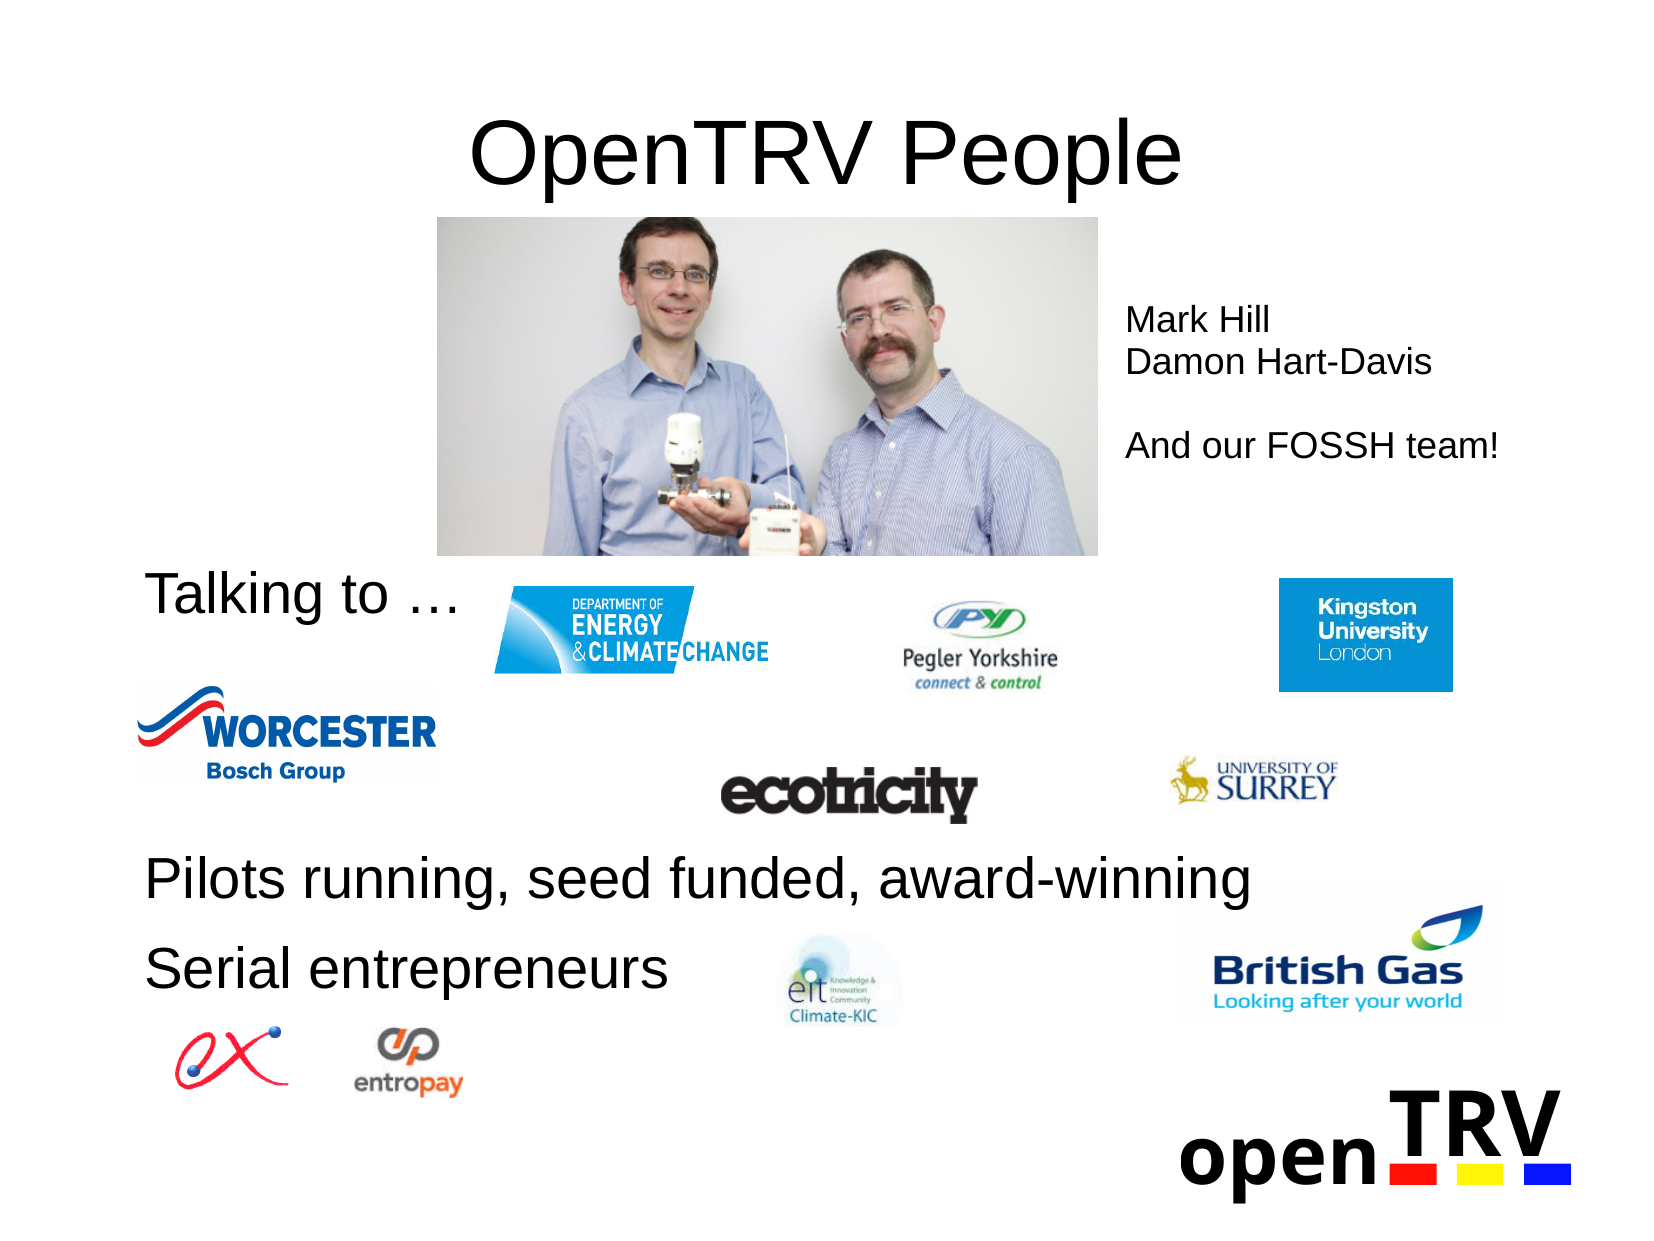

# OpenTRV People
Talking to …
Pilots running, seed funded, award-winning
Serial entrepreneurs
Mark Hill
Damon Hart-Davis
And our FOSSH team!